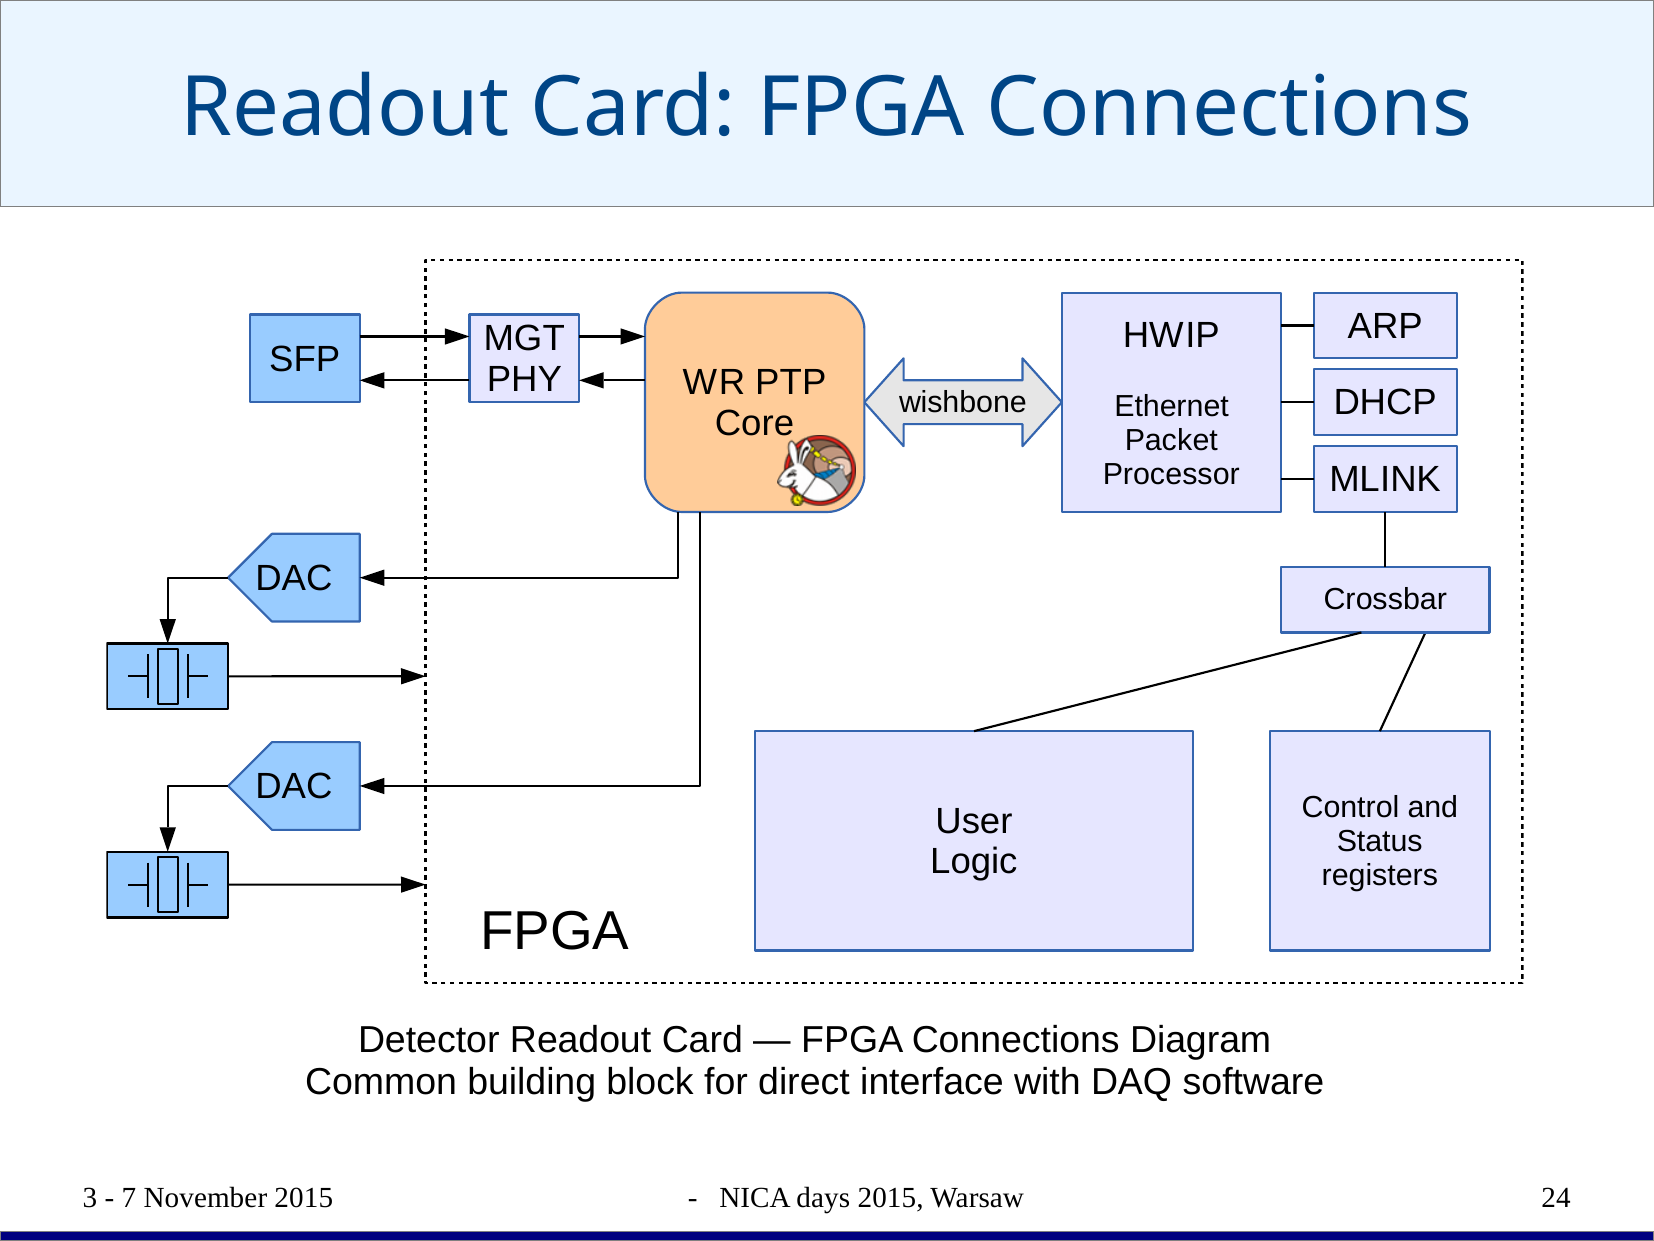

# Readout Card: FPGA Connections
Detector Readout Card — FPGA Connections Diagram
Common building block for direct interface with DAQ software
3 - 7 November 2015
 - NICA days 2015, Warsaw
24